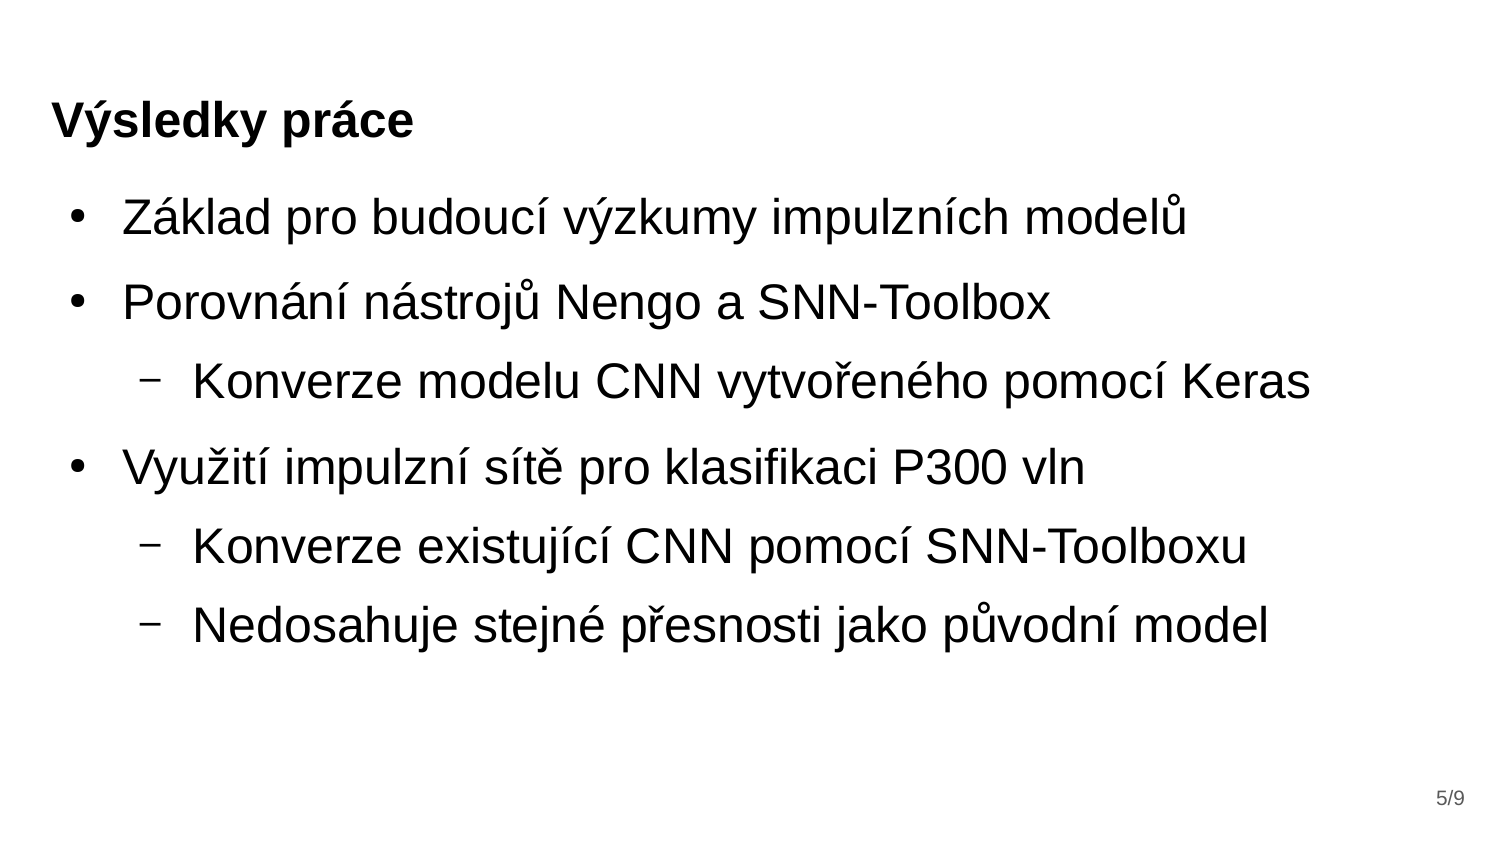

# Výsledky práce
Základ pro budoucí výzkumy impulzních modelů
Porovnání nástrojů Nengo a SNN-Toolbox
Konverze modelu CNN vytvořeného pomocí Keras
Využití impulzní sítě pro klasifikaci P300 vln
Konverze existující CNN pomocí SNN-Toolboxu
Nedosahuje stejné přesnosti jako původní model
5